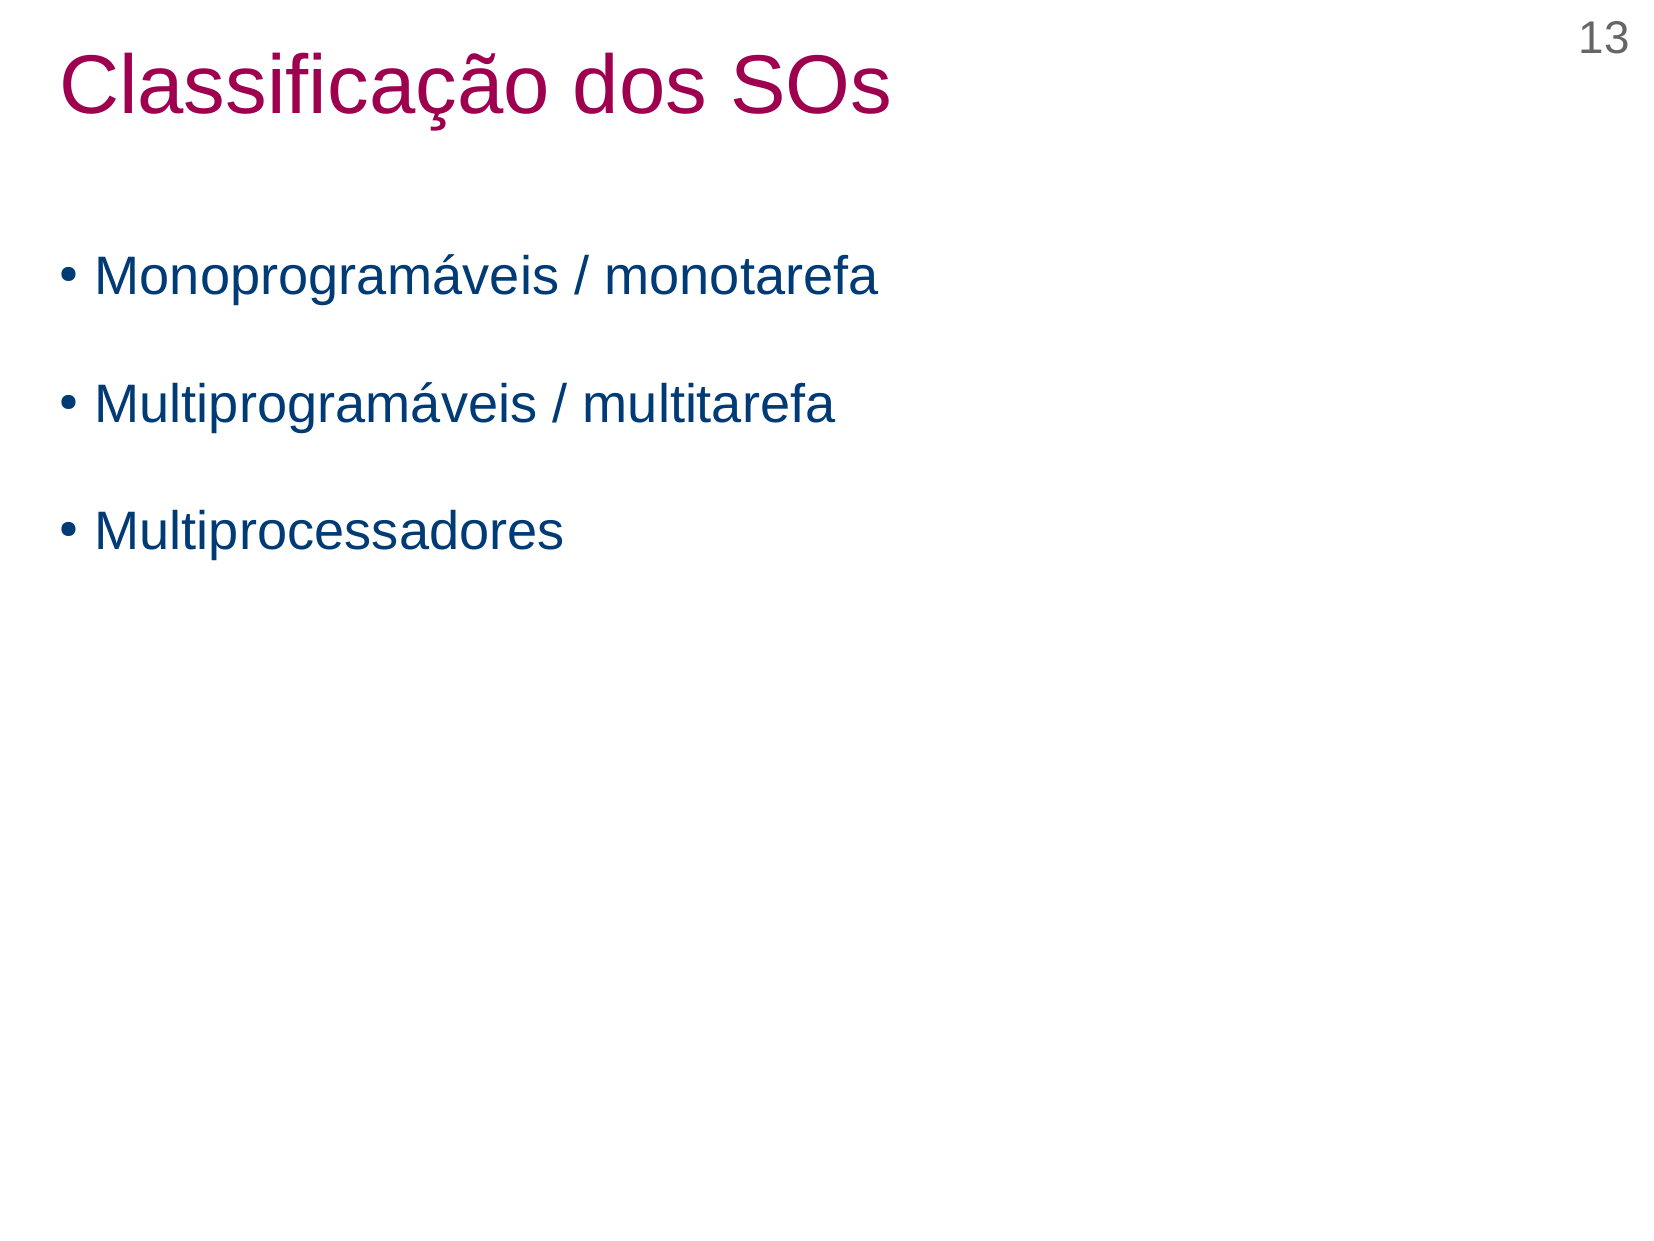

13
# Classificação dos SOs
Monoprogramáveis / monotarefa
Multiprogramáveis / multitarefa
Multiprocessadores